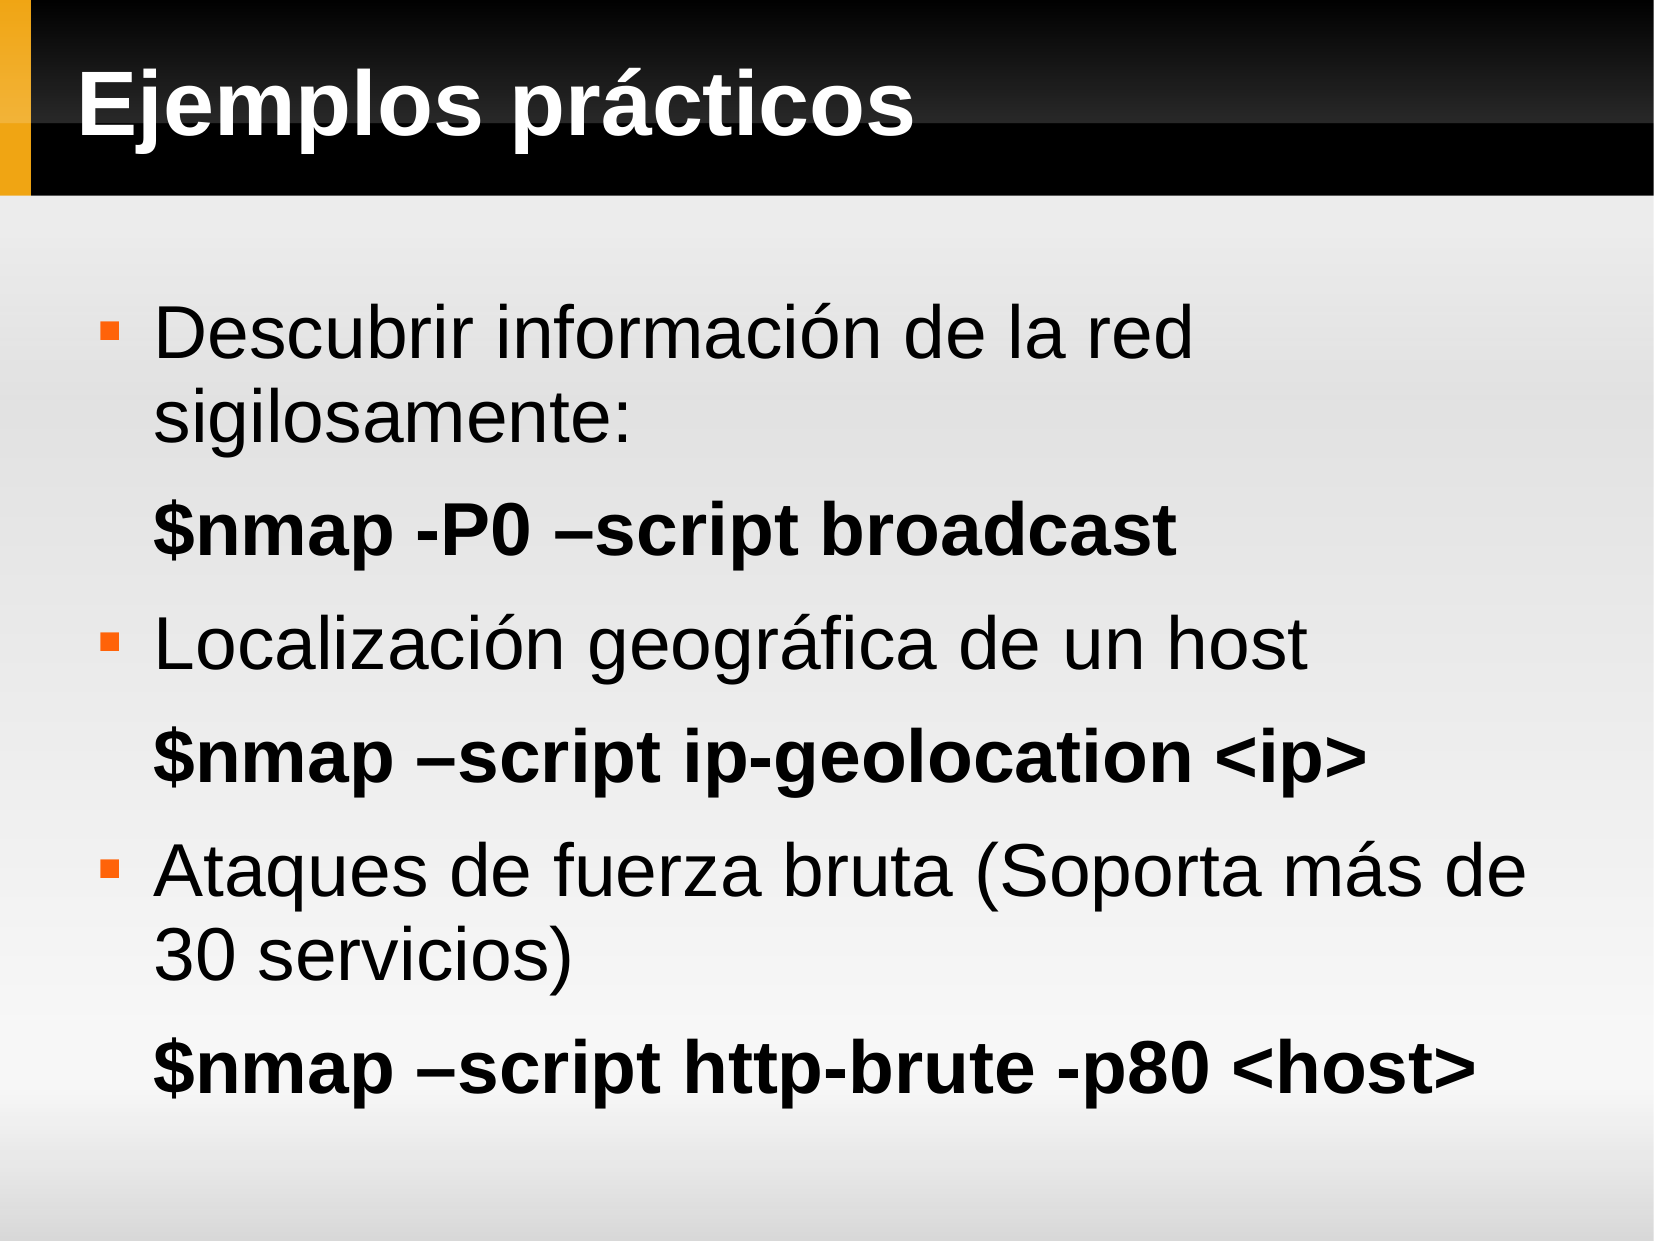

# Ejemplos prácticos
Descubrir información de la red sigilosamente:
$nmap -P0 –script broadcast
Localización geográfica de un host
$nmap –script ip-geolocation <ip>
Ataques de fuerza bruta (Soporta más de 30 servicios)
$nmap –script http-brute -p80 <host>